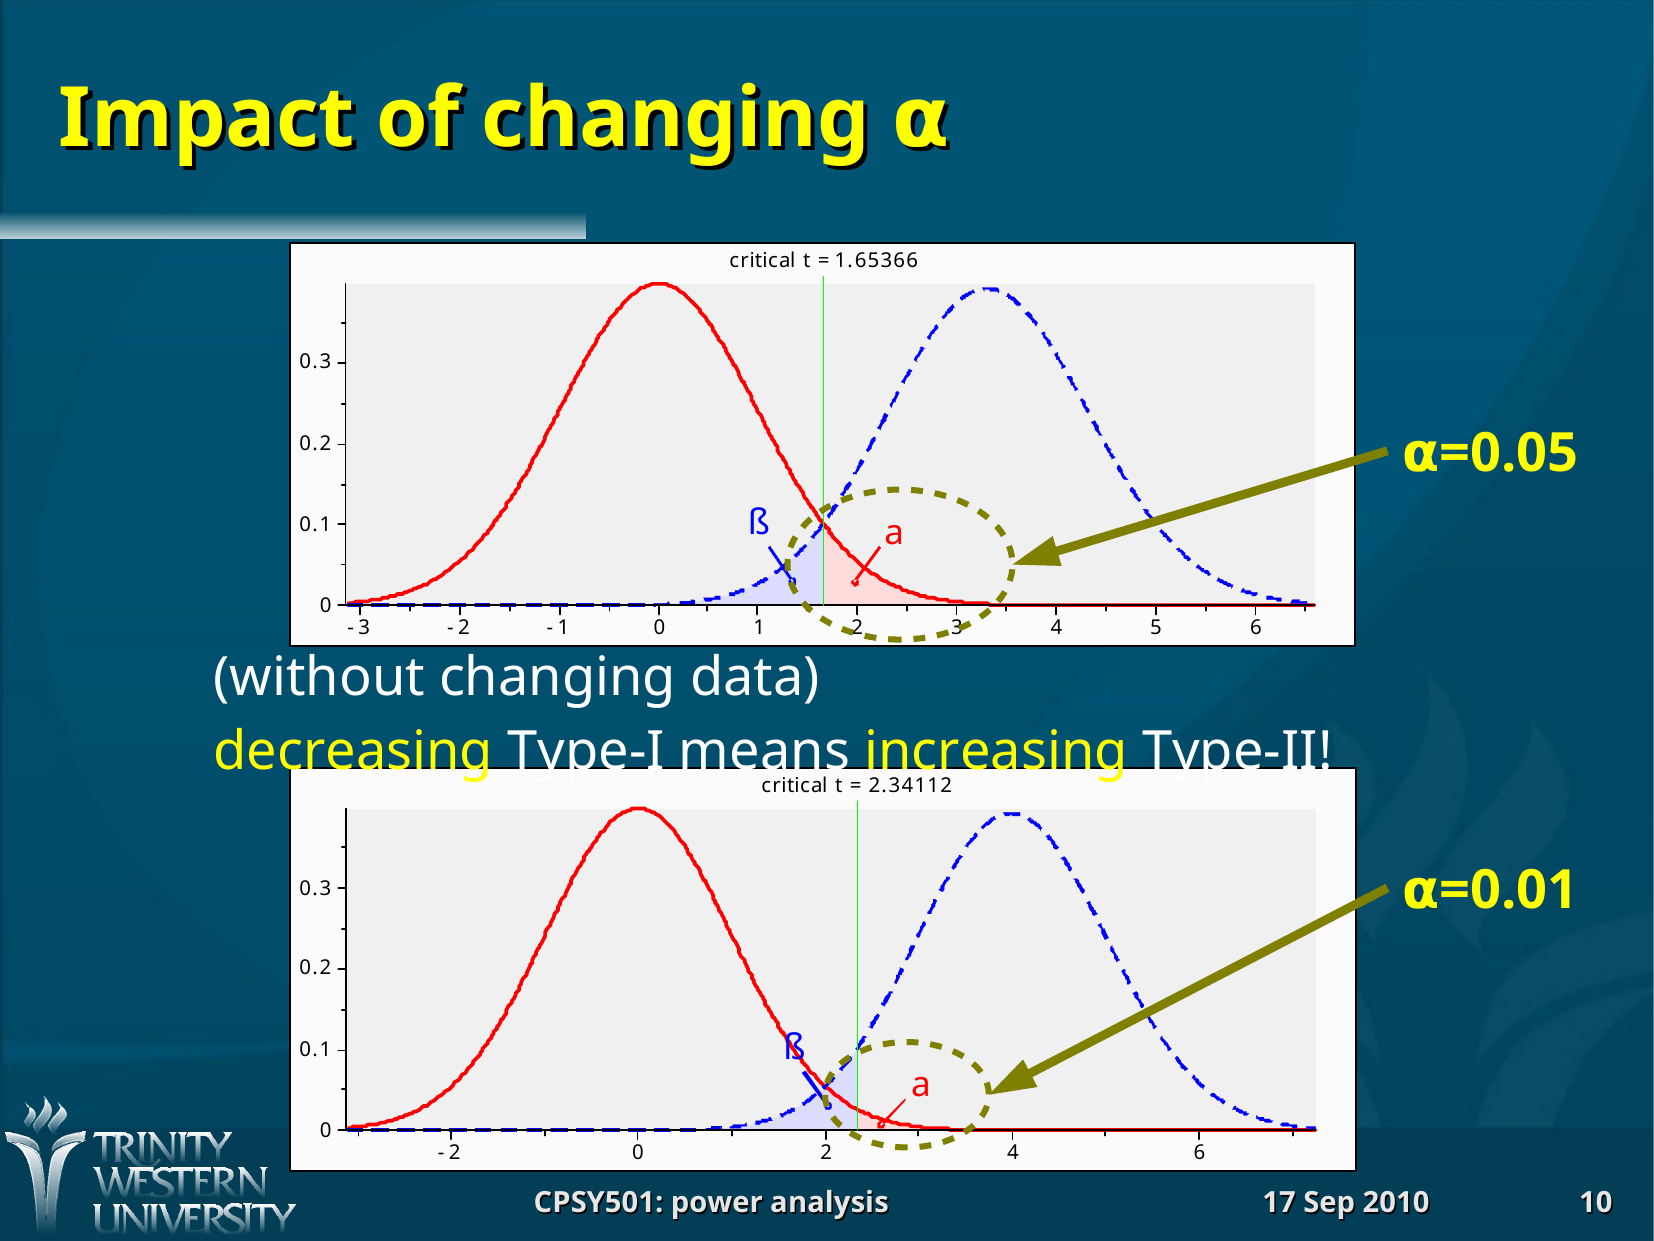

# Impact of changing α
α=0.05
(without changing data)
decreasing Type-I means increasing Type-II!
α=0.01
CPSY501: power analysis
17 Sep 2010
10